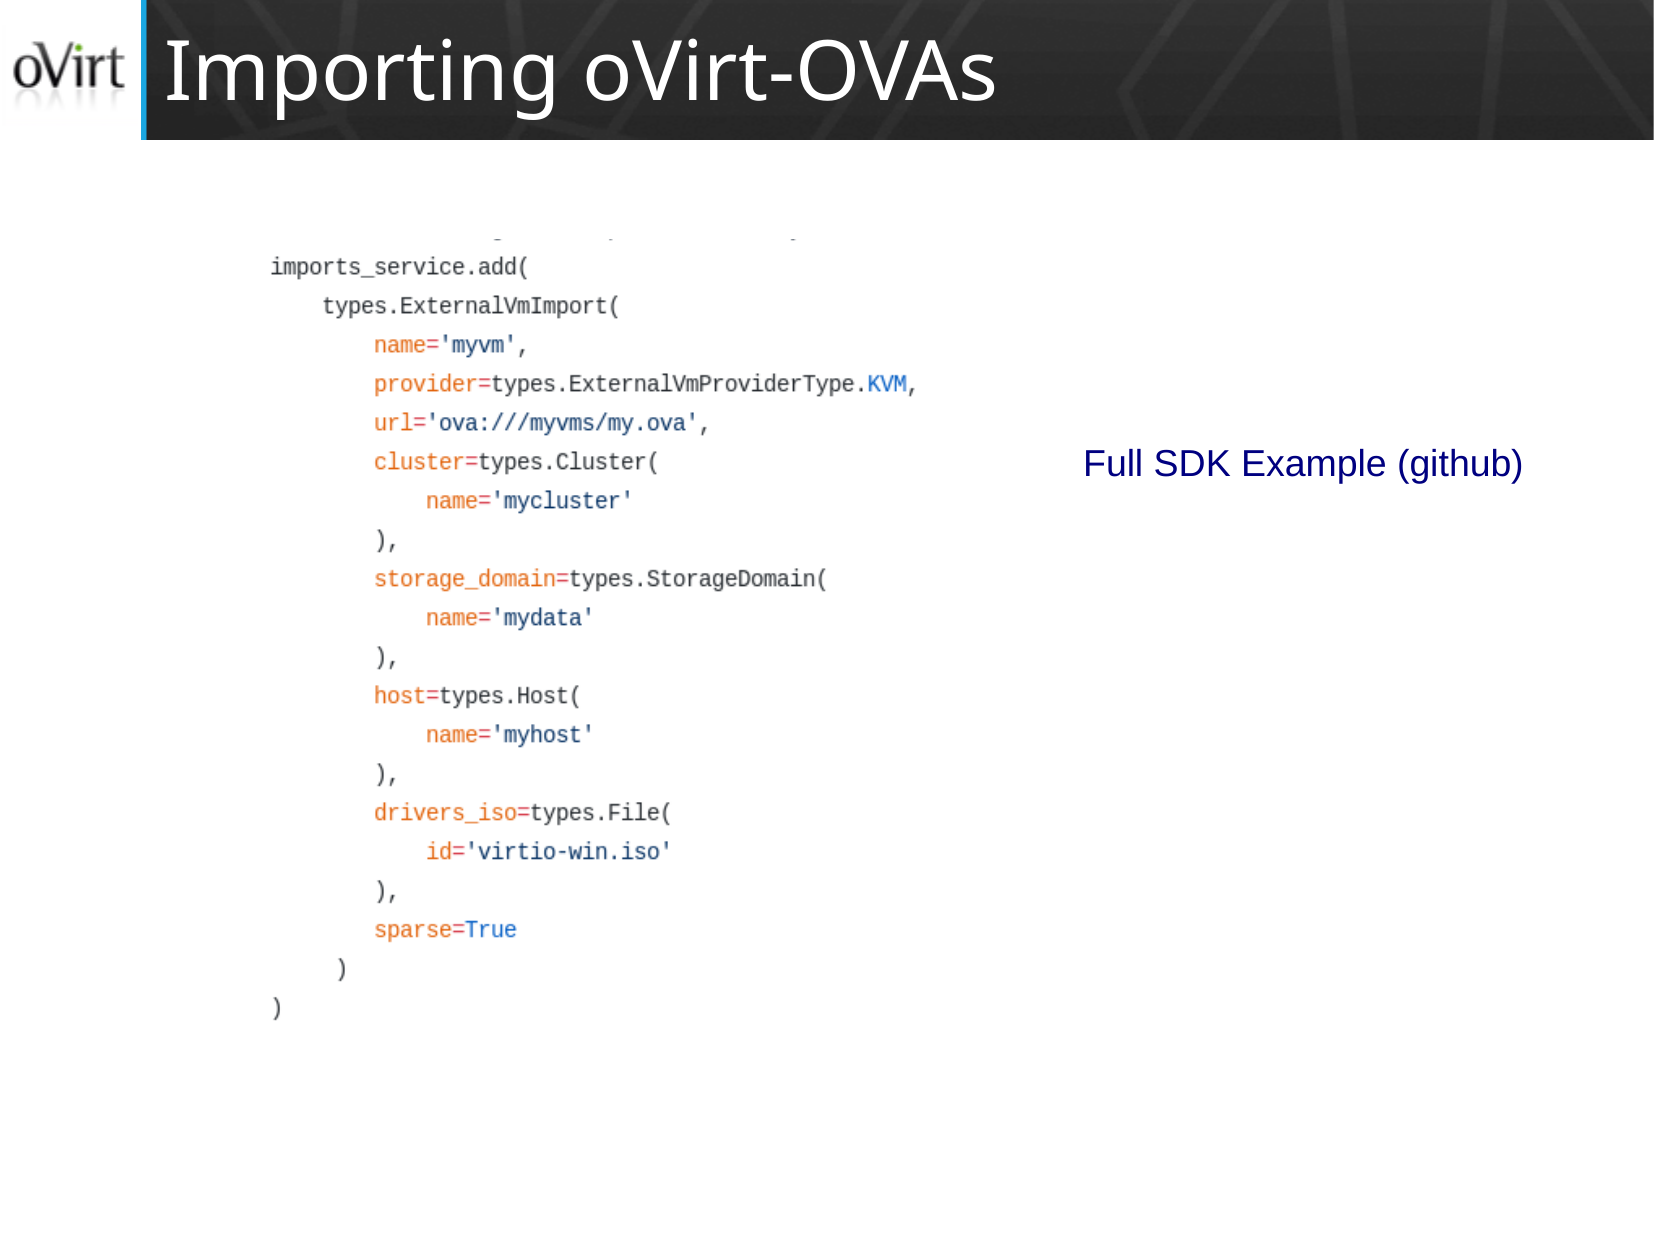

# Importing oVirt-OVAs
Full SDK Example (github)